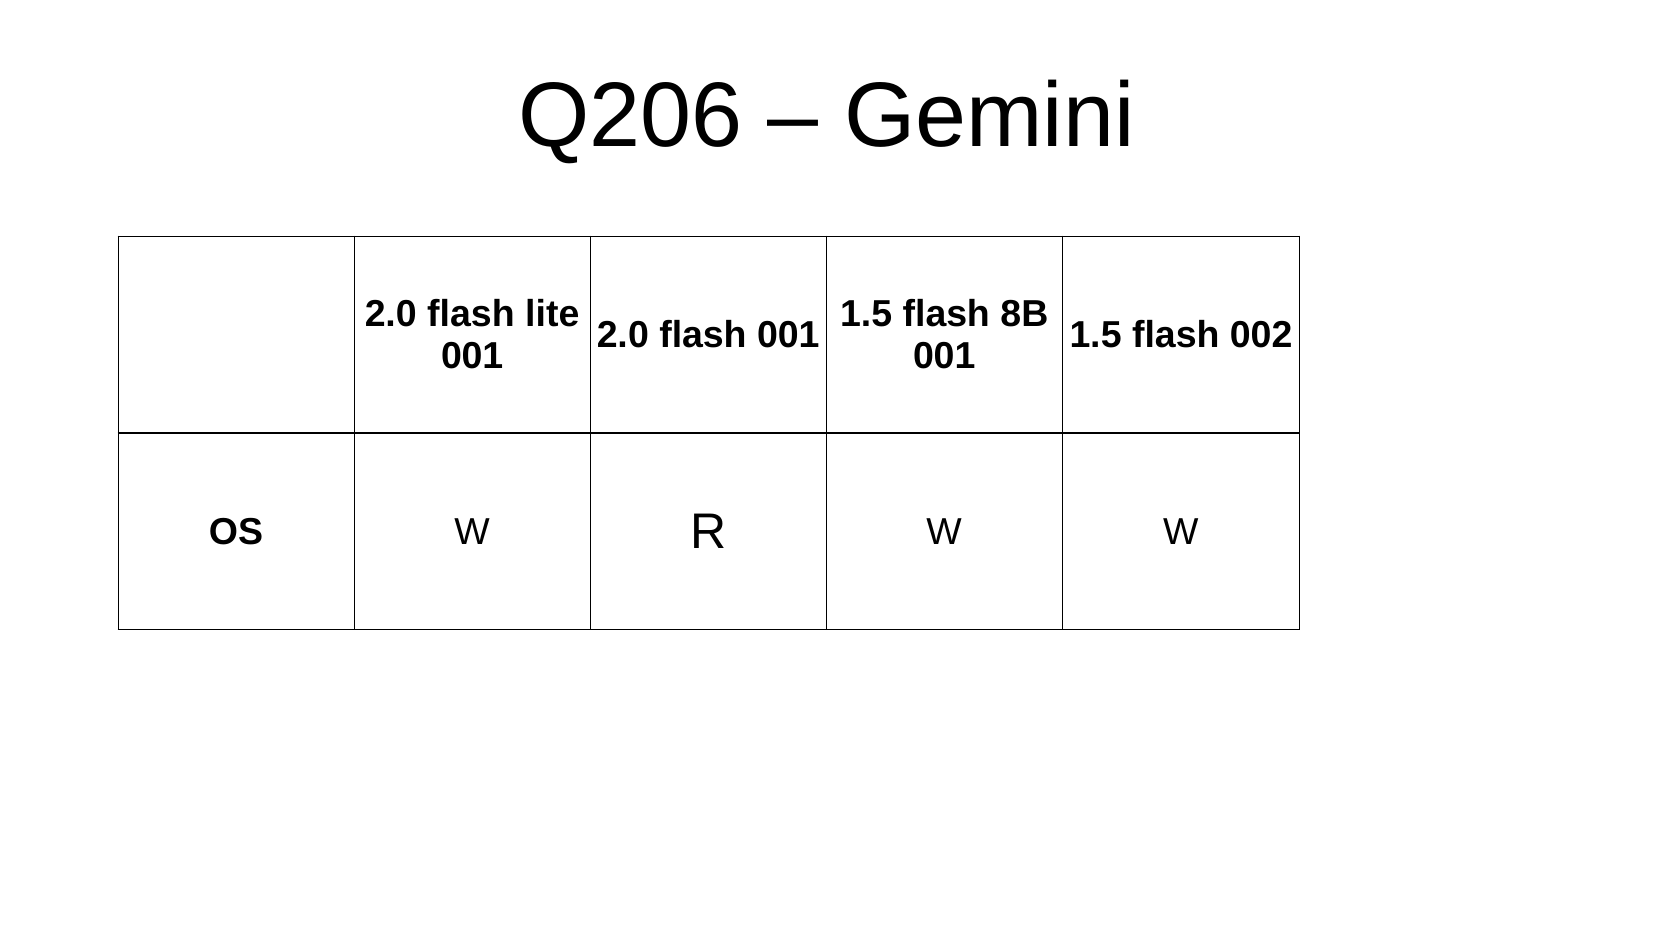

# Q206 – Gemini
| | 2.0 flash lite 001 | 2.0 flash 001 | 1.5 flash 8B 001 | 1.5 flash 002 |
| --- | --- | --- | --- | --- |
| OS | W | R | W | W |